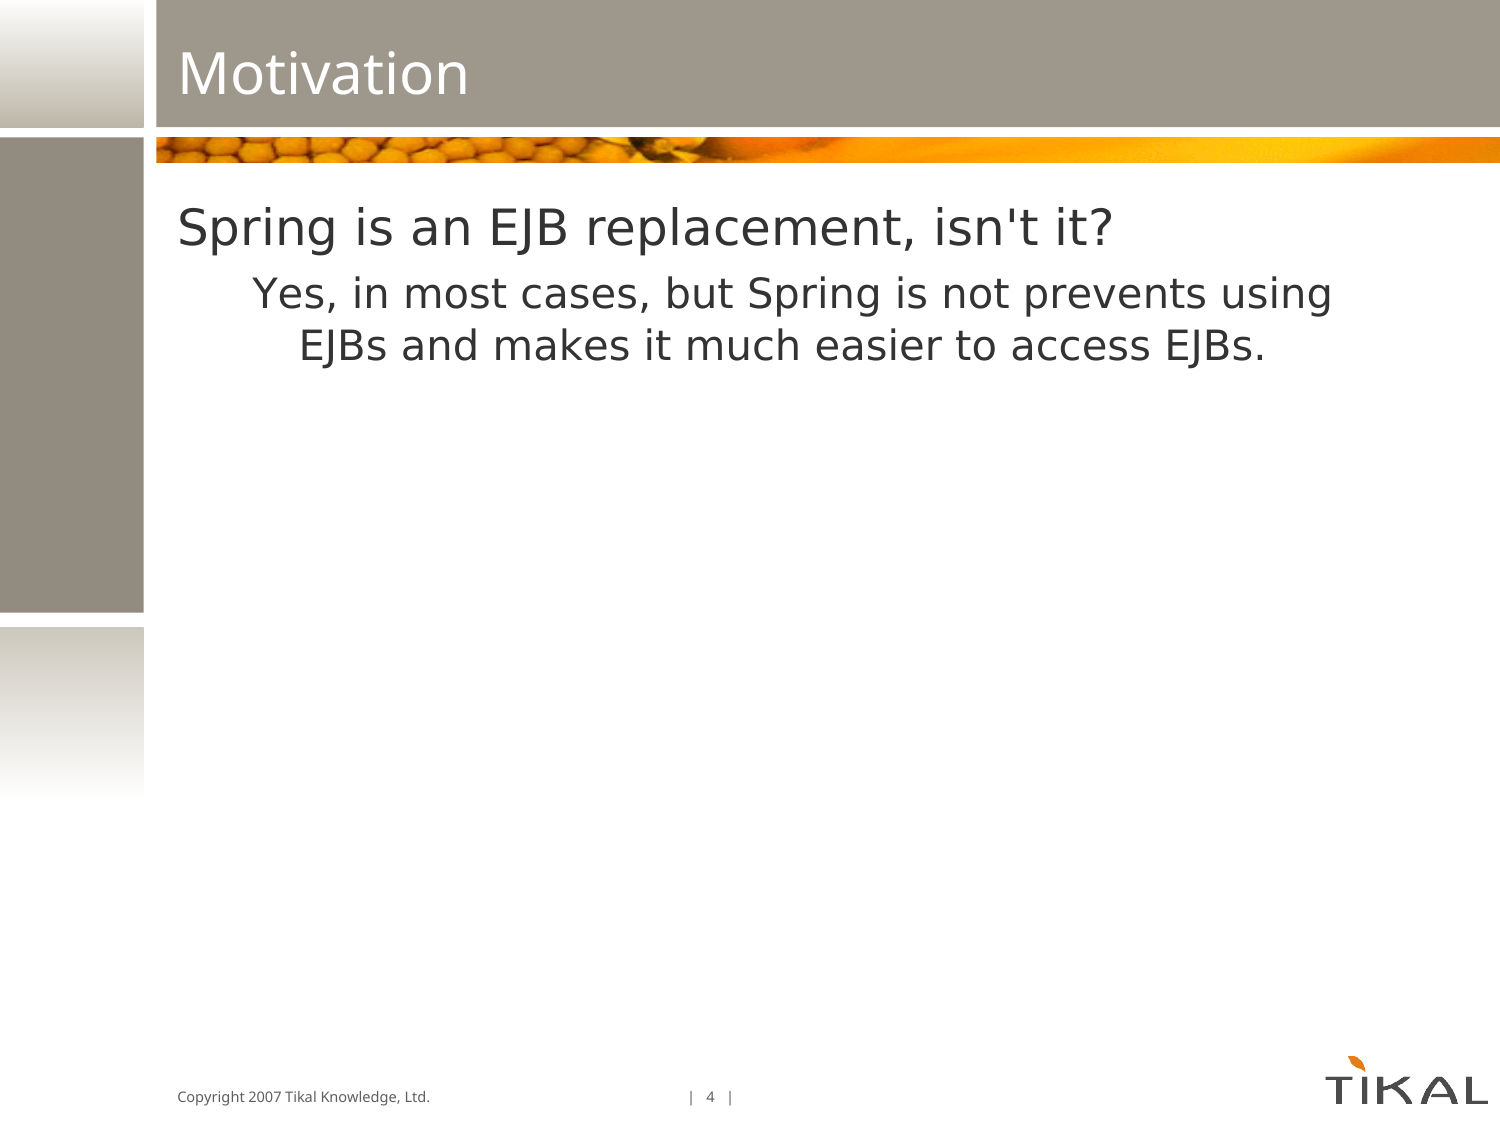

# Motivation
Spring is an EJB replacement, isn't it?
Yes, in most cases, but Spring is not prevents using EJBs and makes it much easier to access EJBs.